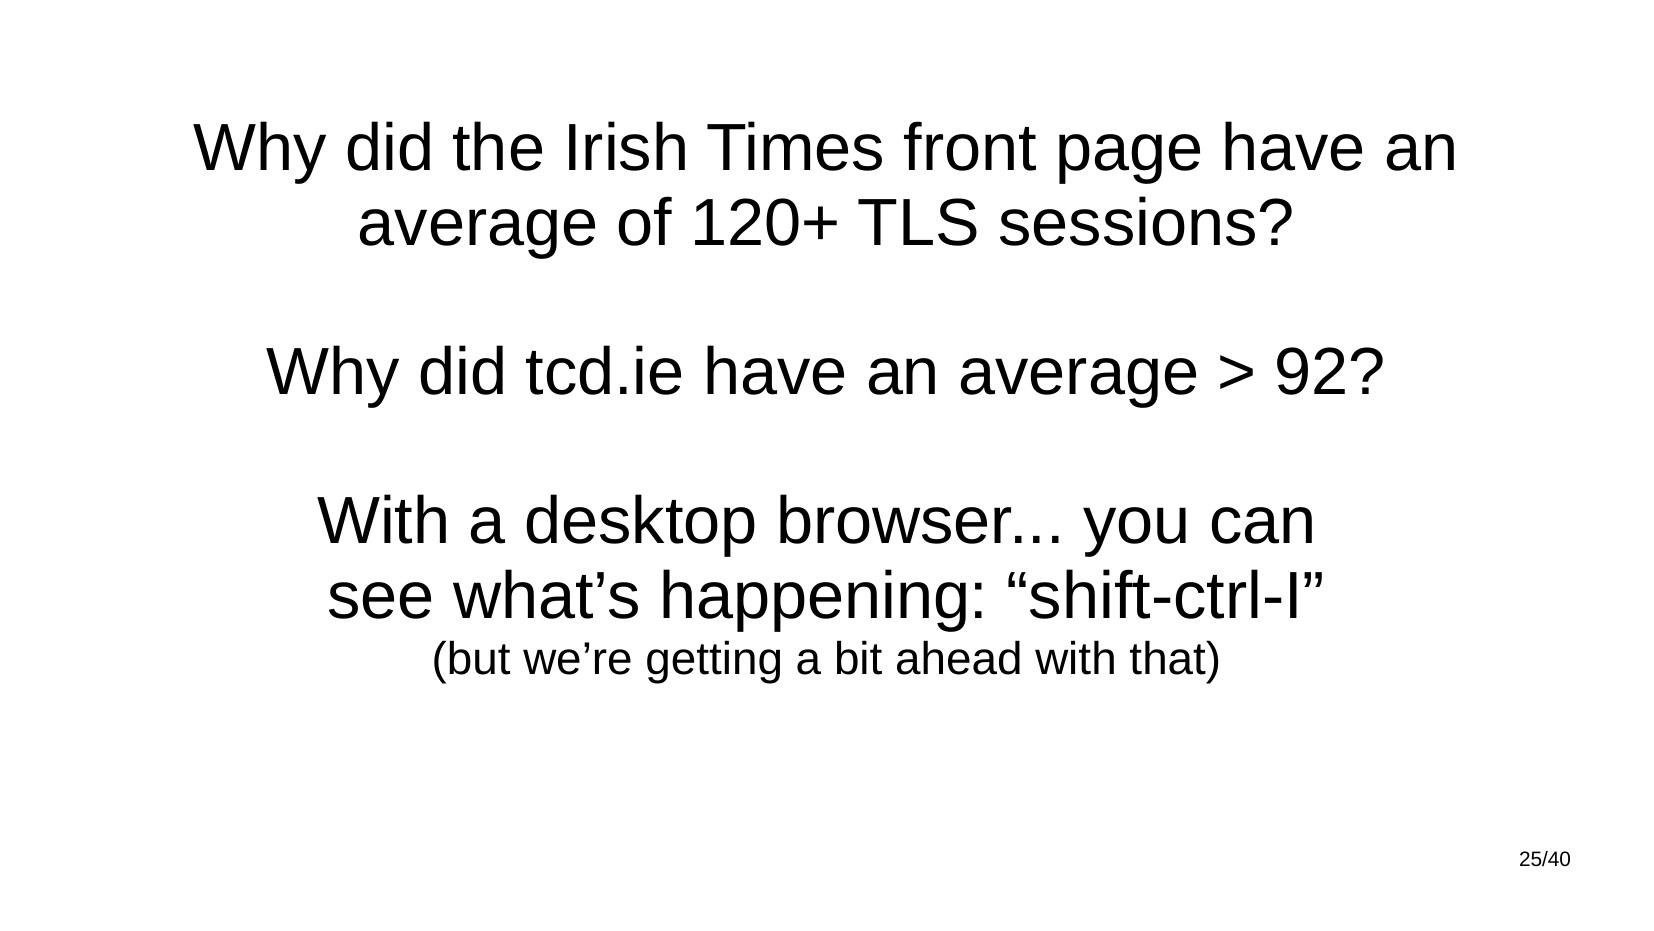

# Why did the Irish Times front page have an average of 120+ TLS sessions?
Why did tcd.ie have an average > 92?
With a desktop browser... you can
see what’s happening: “shift-ctrl-I”
(but we’re getting a bit ahead with that)
25